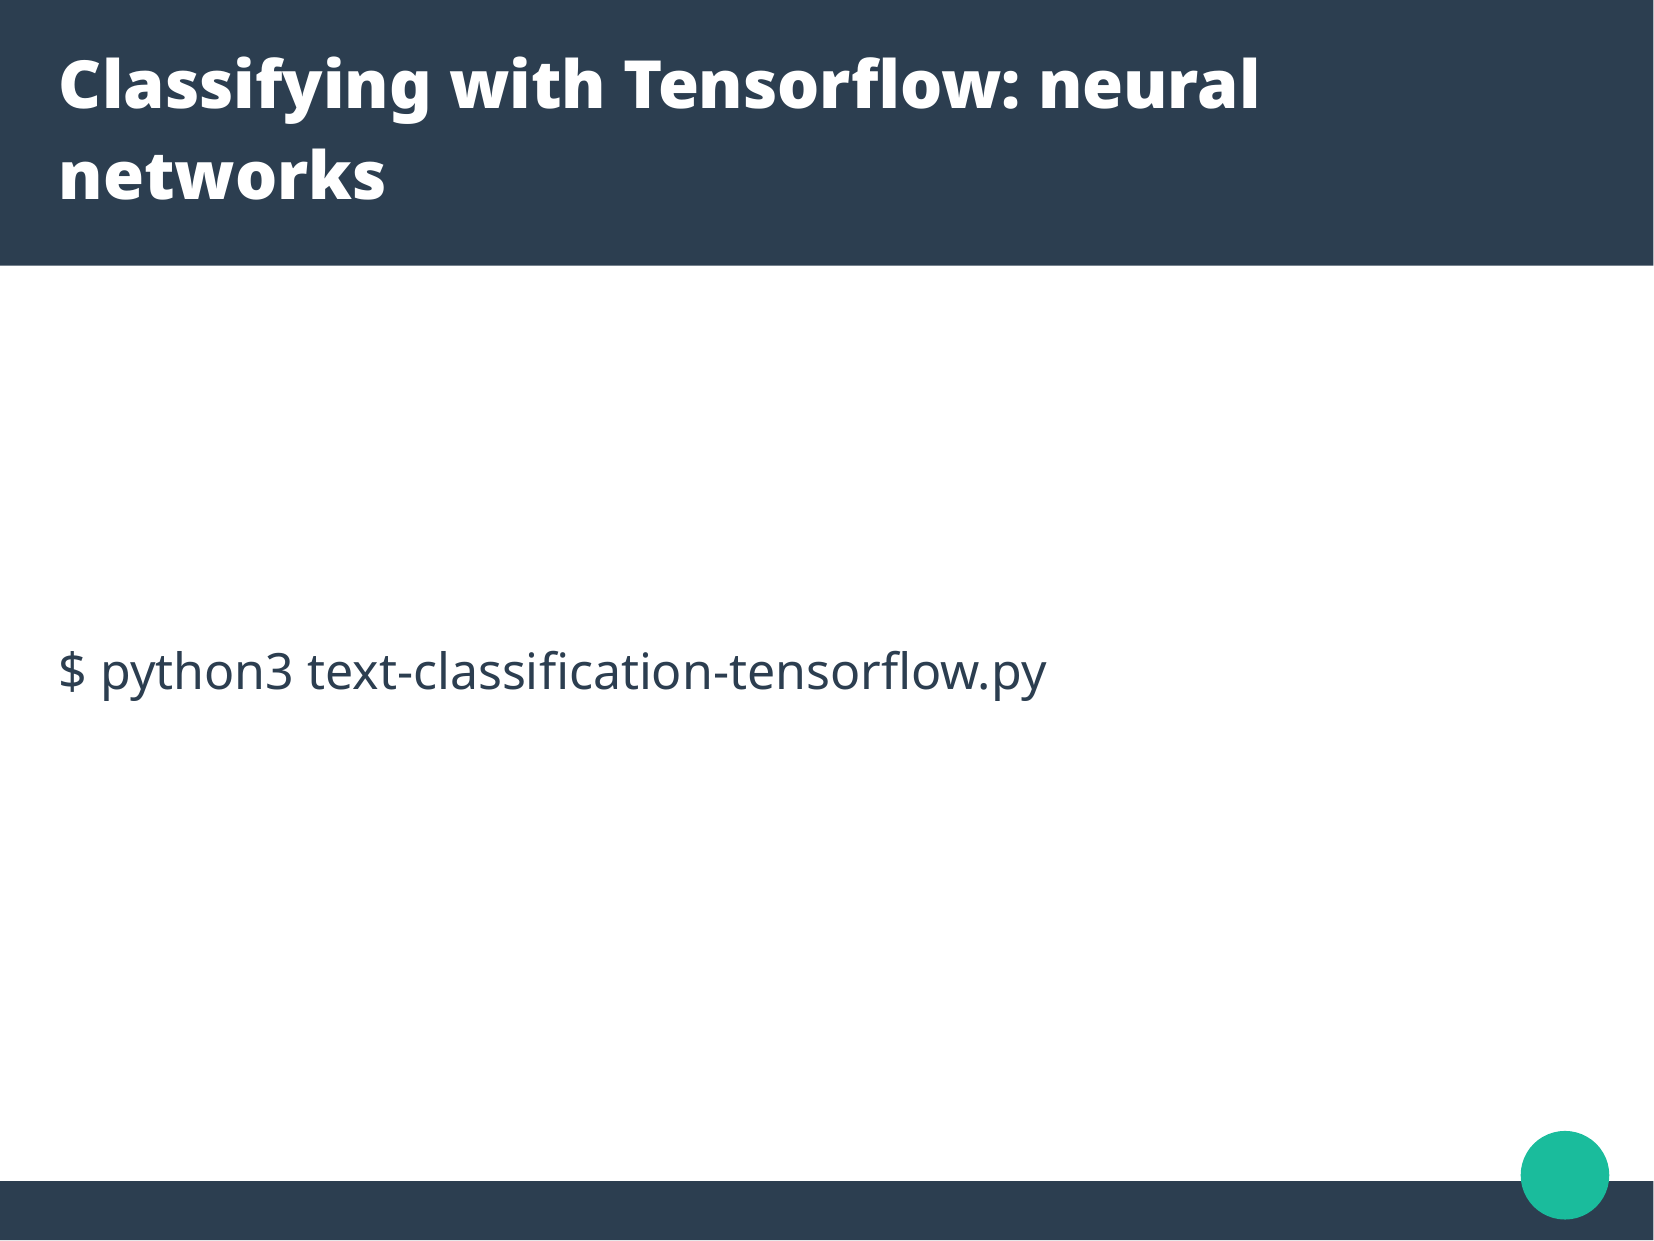

# Classifying with Tensorflow: neural networks
$ python3 text-classification-tensorflow.py